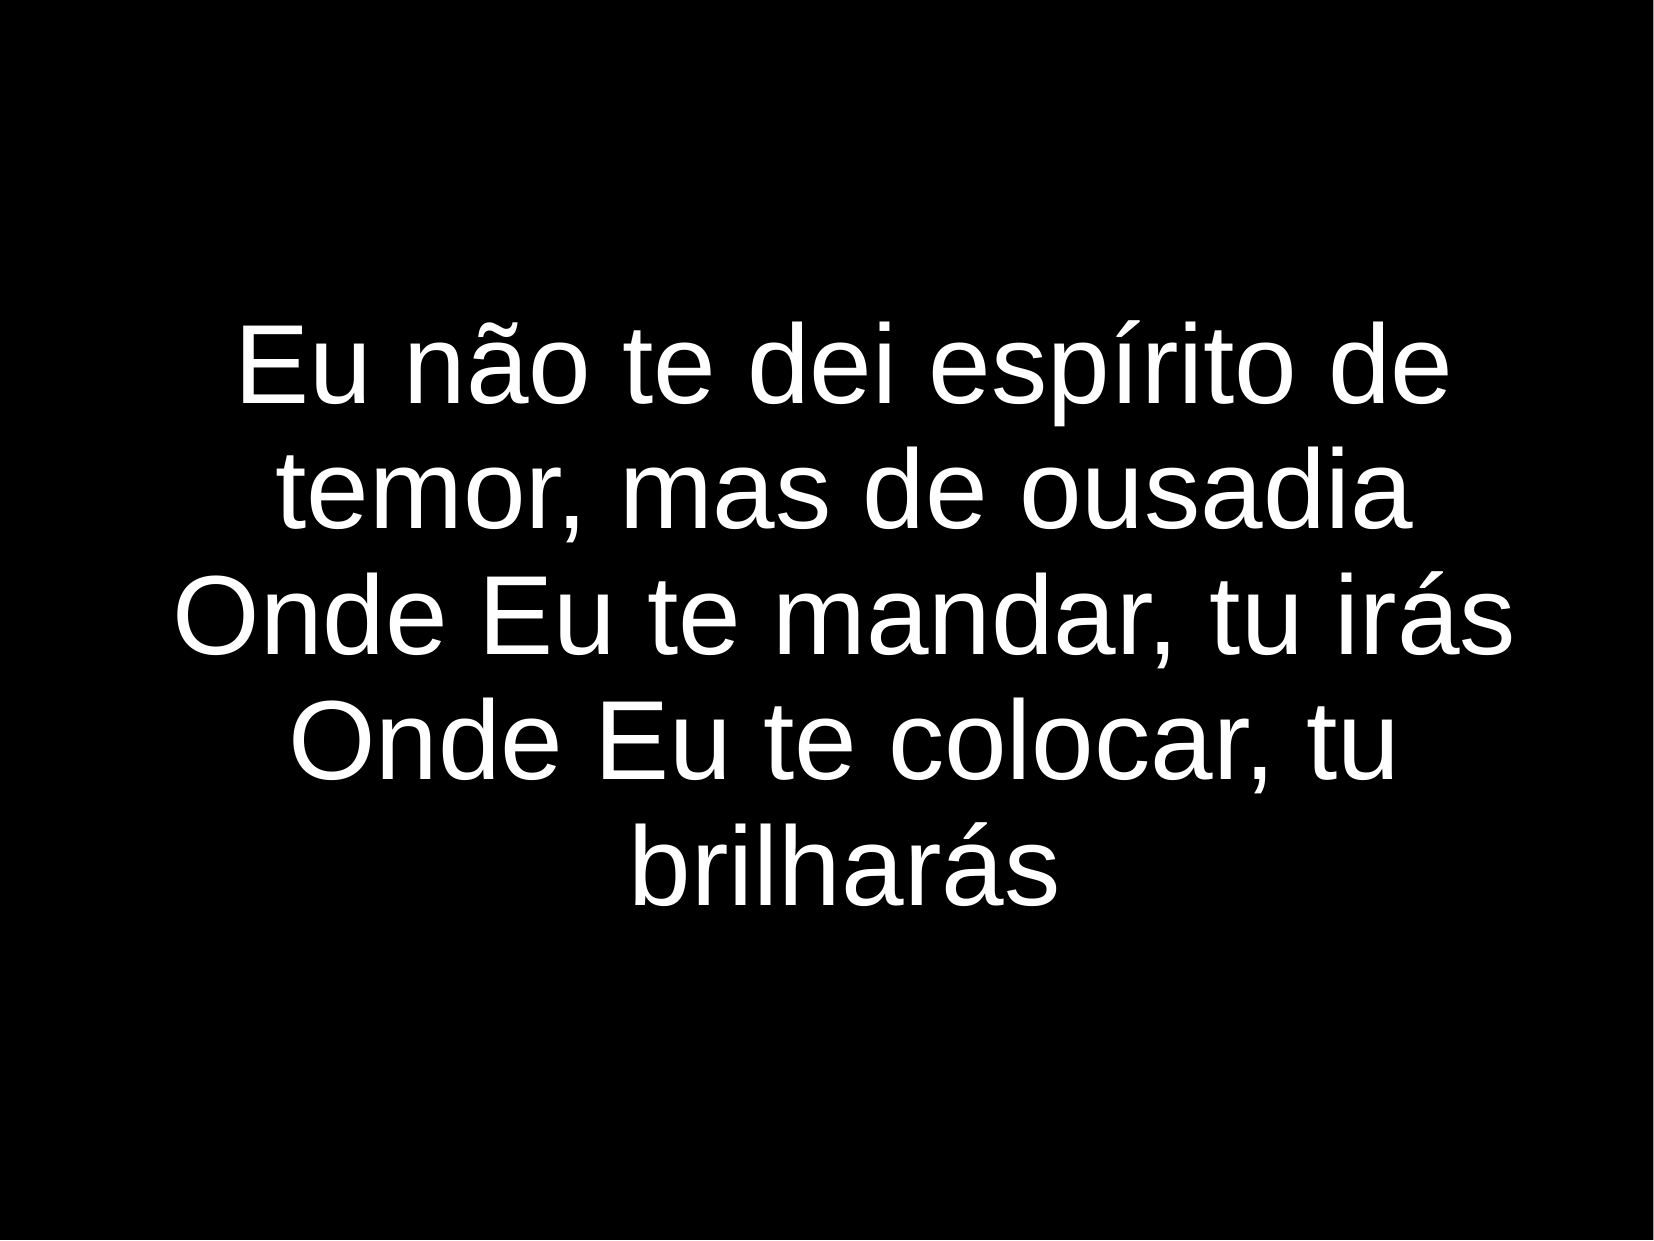

# Eu não te dei espírito de temor, mas de ousadia
Onde Eu te mandar, tu irás
Onde Eu te colocar, tu brilharás